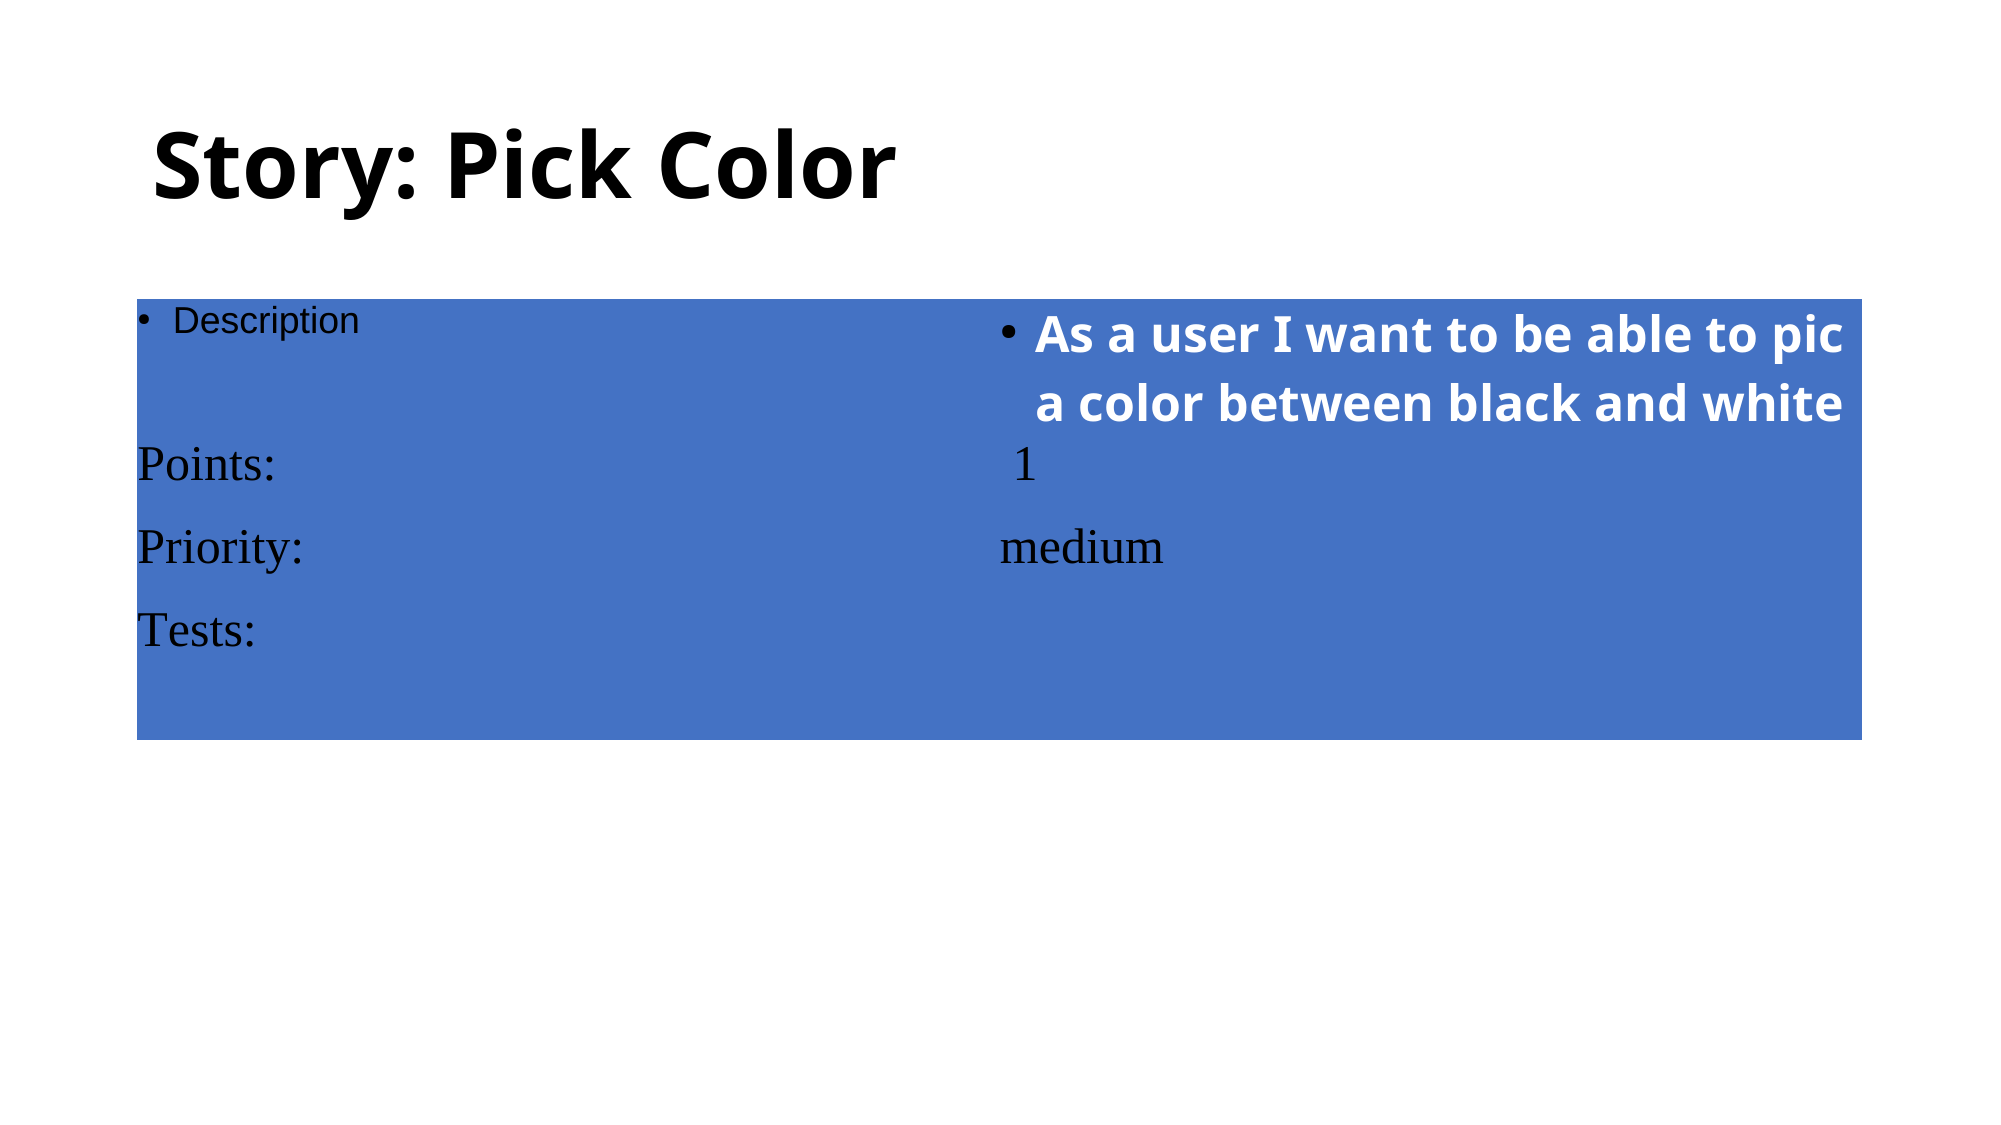

# Story: Pick Color
| Description | As a user I want to be able to pic a color between black and white |
| --- | --- |
| Points: | 1 |
| Priority: | medium |
| Tests: | |
| | |